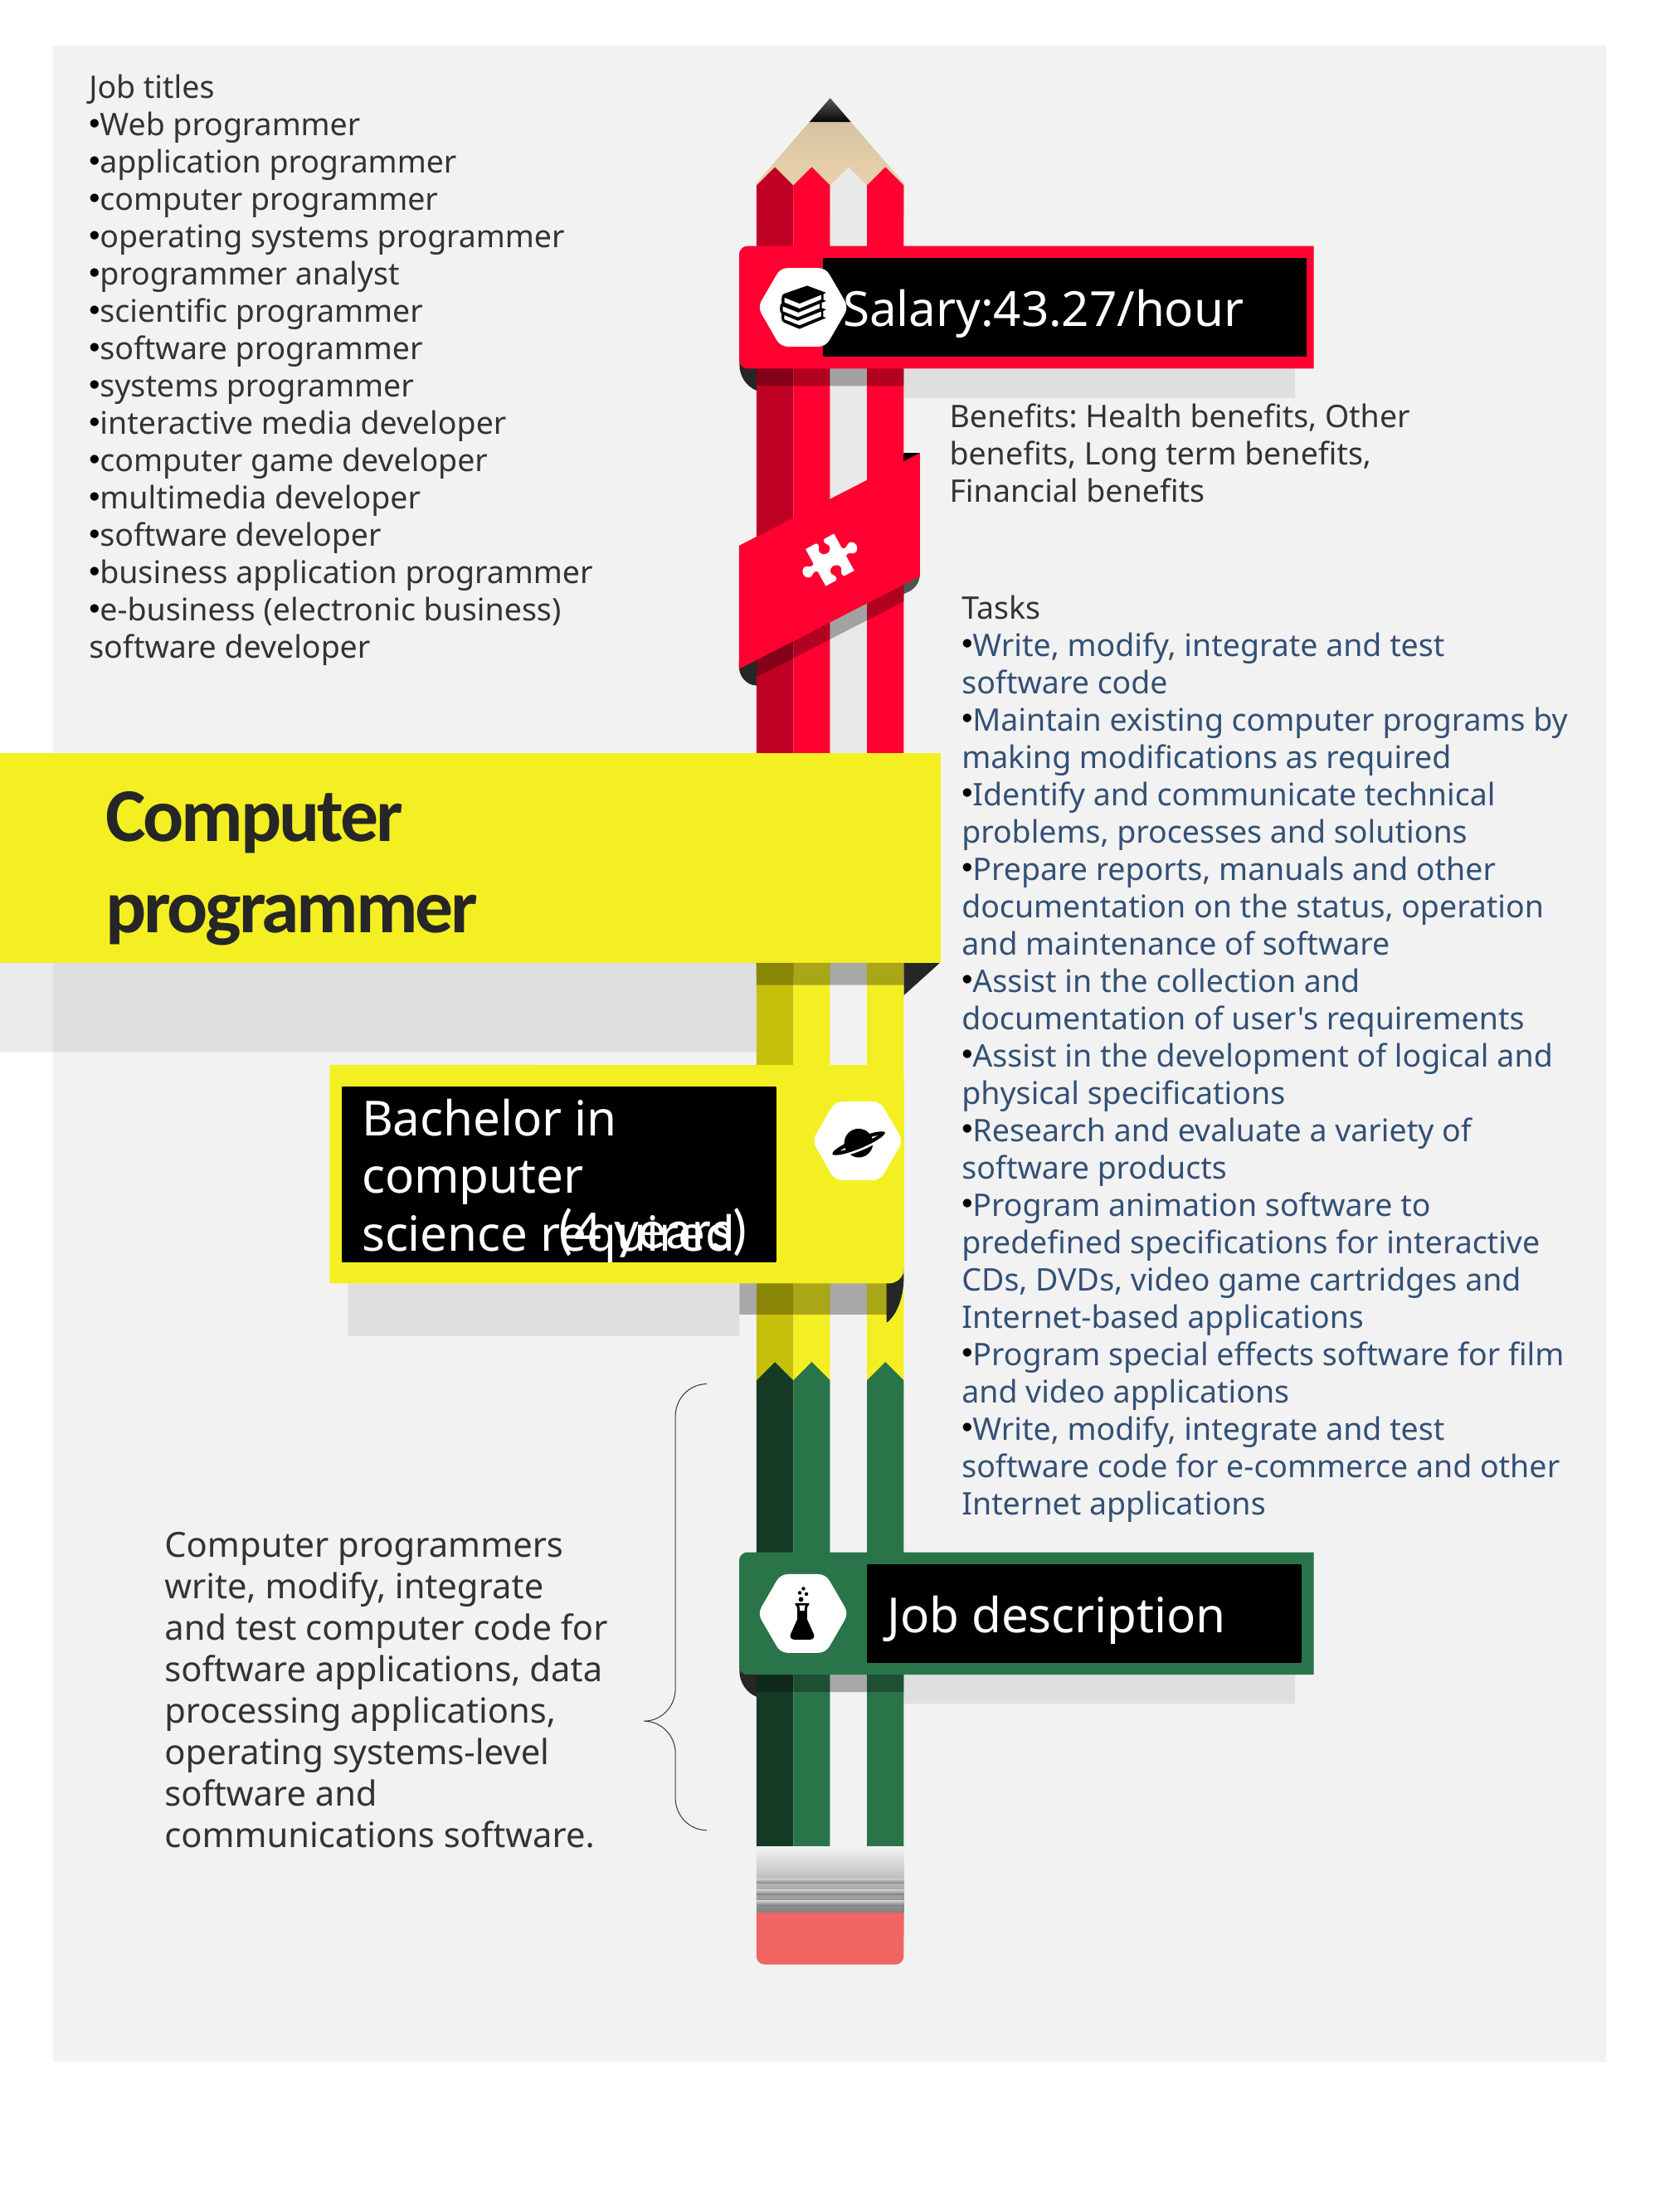

Job titles
Web programmer
application programmer
computer programmer
operating systems programmer
programmer analyst
scientific programmer
software programmer
systems programmer
interactive media developer
computer game developer
multimedia developer
software developer
business application programmer
e-business (electronic business) software developer
# Education Infographic
Salary:43.27/hour
Benefits: Health benefits, Other benefits, Long term benefits, Financial benefits
Tasks
Write, modify, integrate and test software code
Maintain existing computer programs by making modifications as required
Identify and communicate technical problems, processes and solutions
Prepare reports, manuals and other documentation on the status, operation and maintenance of software
Assist in the collection and documentation of user's requirements
Assist in the development of logical and physical specifications
Research and evaluate a variety of software products
Program animation software to predefined specifications for interactive CDs, DVDs, video game cartridges and Internet-based applications
Program special effects software for film and video applications
Write, modify, integrate and test software code for e-commerce and other Internet applications
Computer programmer
Bachelor in computer science required
(4 years)
Computer programmers write, modify, integrate and test computer code for software applications, data processing applications, operating systems-level software and communications software.
Job description